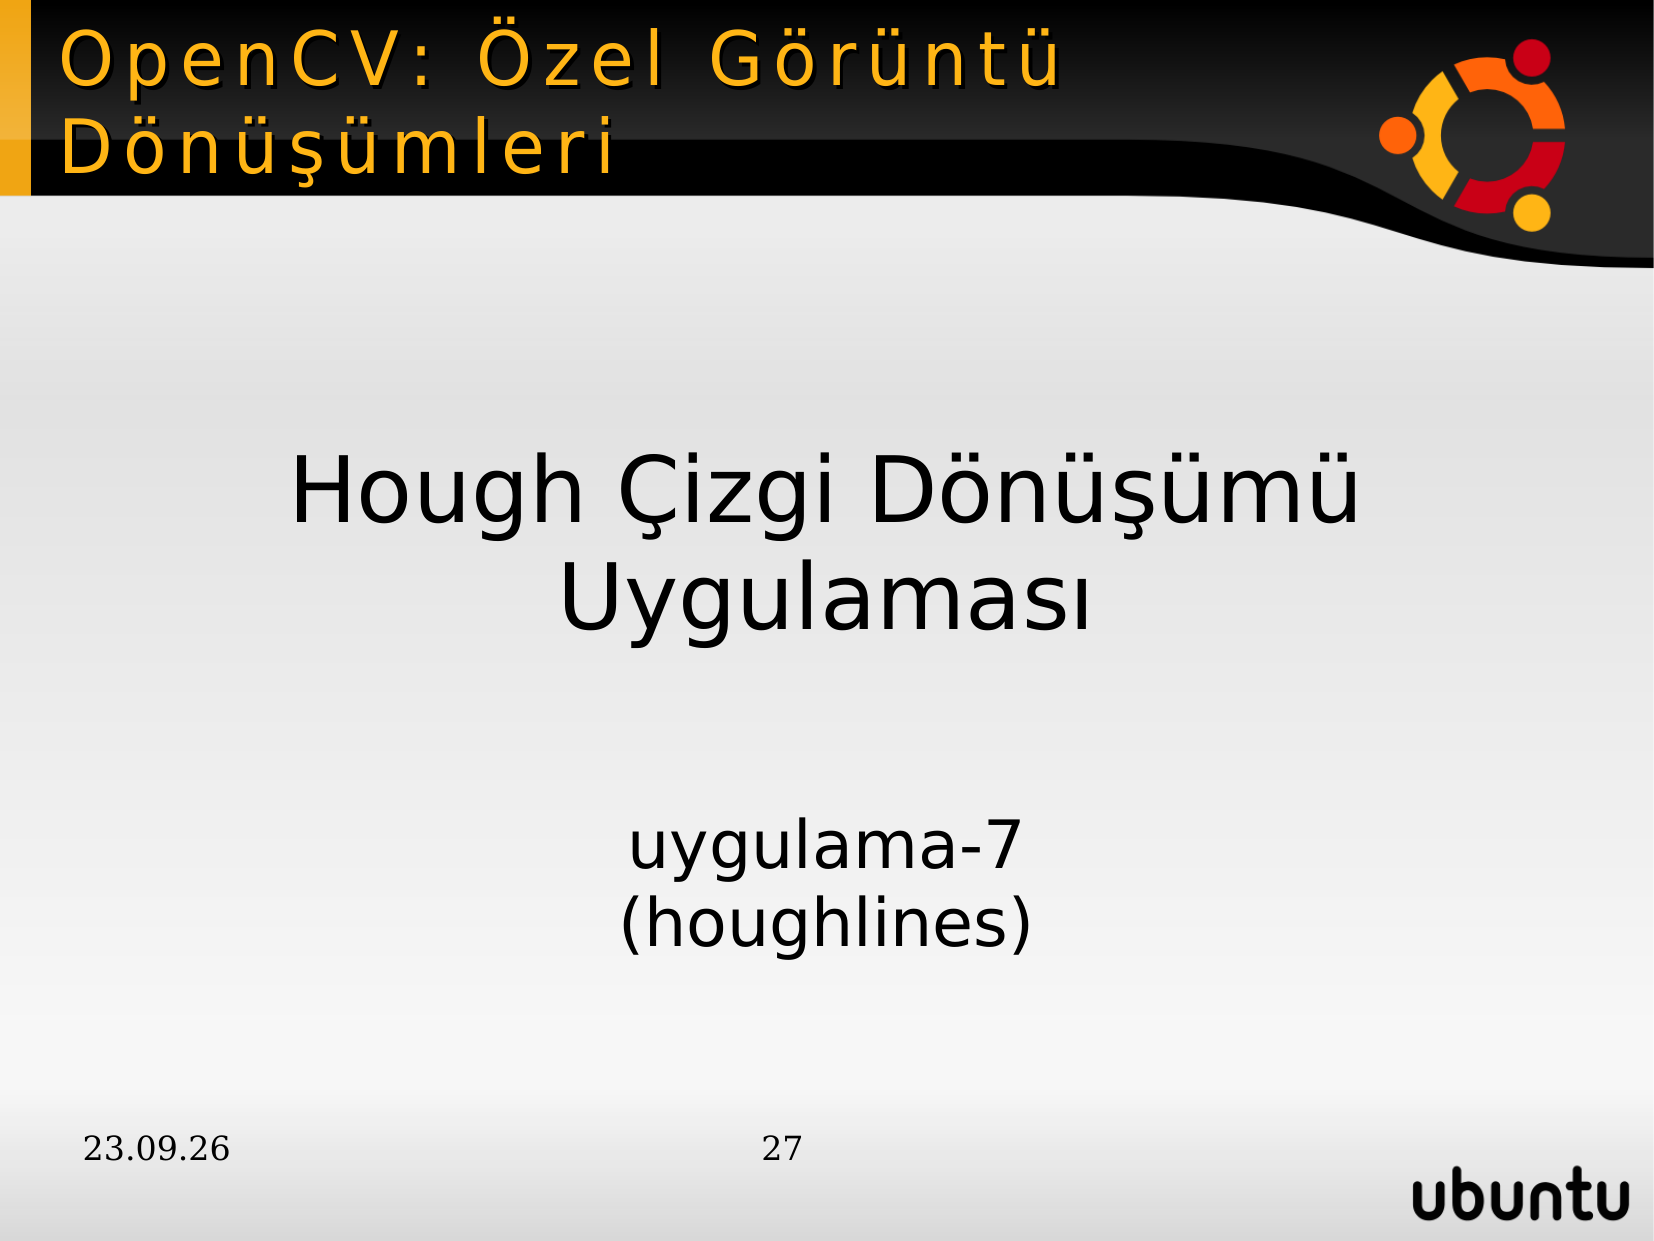

# OpenCV: Özel Görüntü Dönüşümleri
Hough Çizgi Dönüşümü Uygulaması
uygulama-7
(houghlines)
27